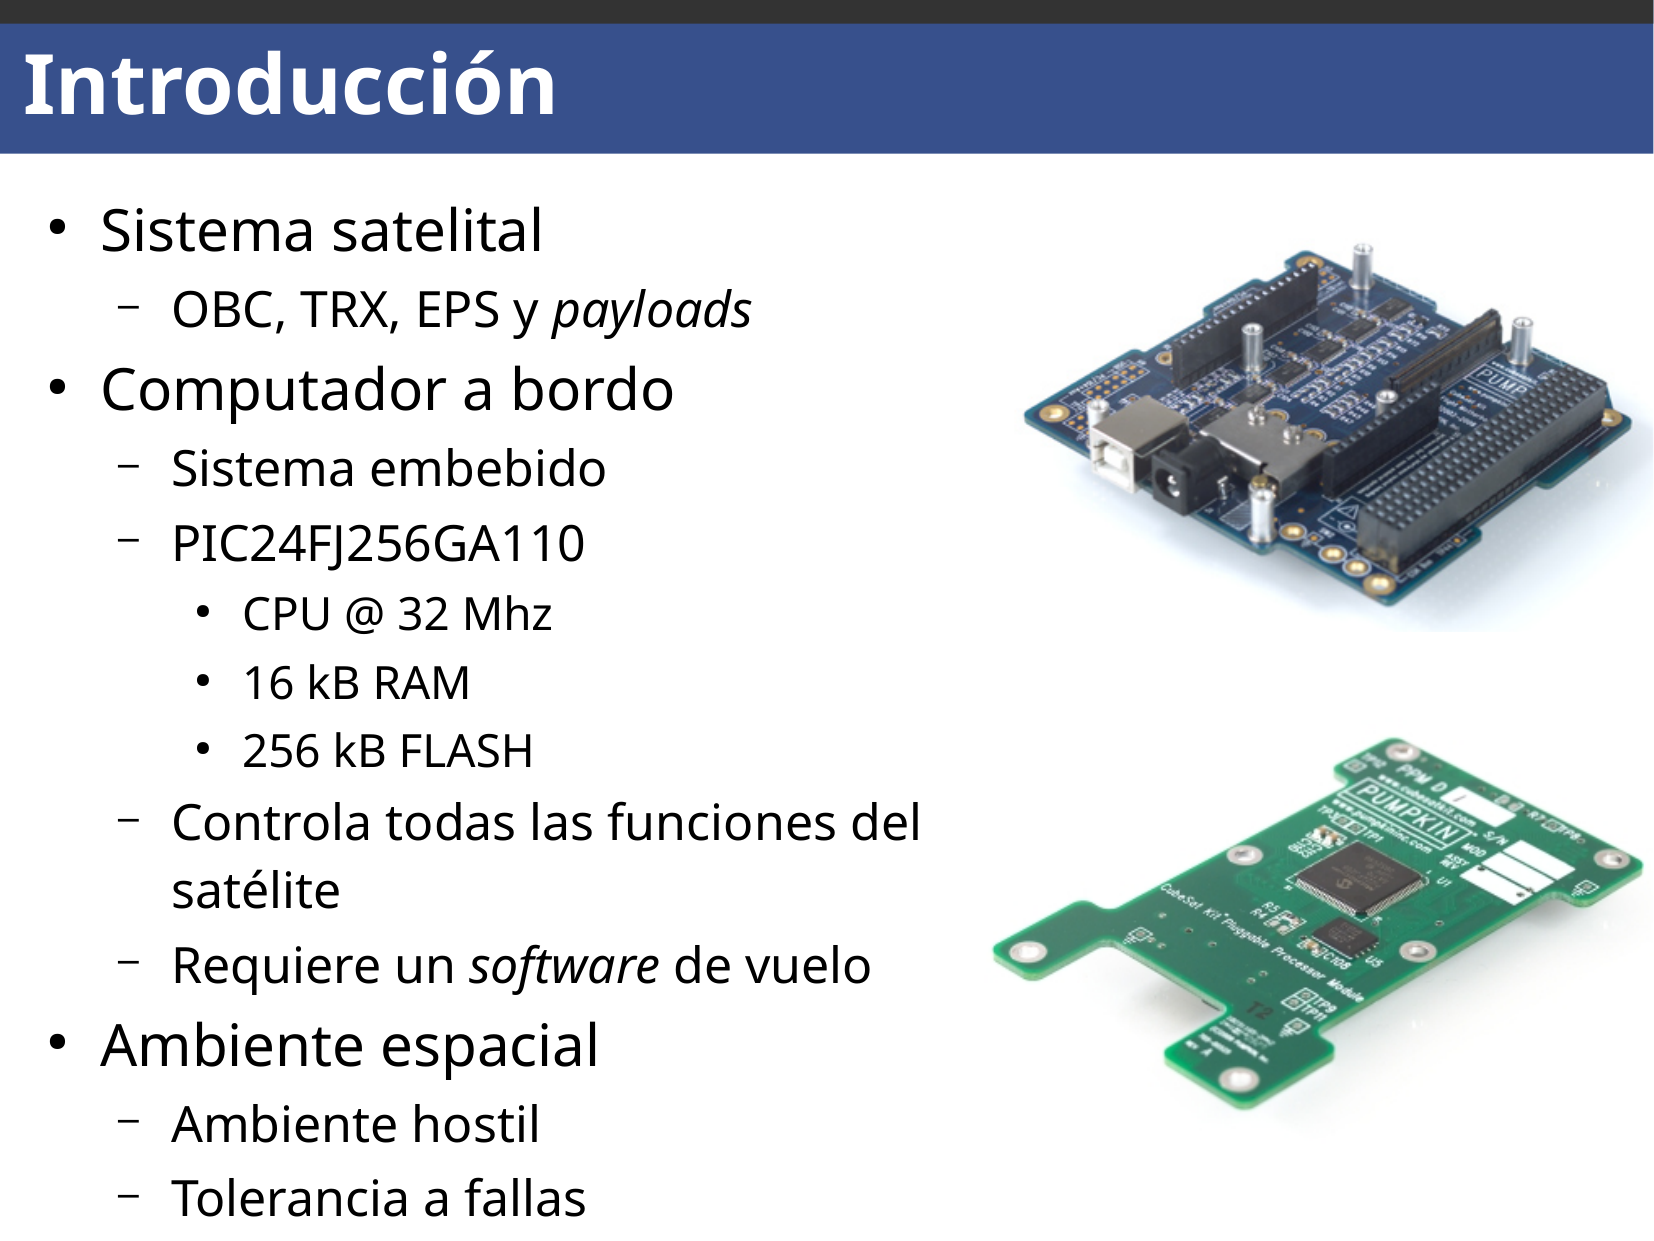

# Introducción
Sistema satelital
OBC, TRX, EPS y payloads
Computador a bordo
Sistema embebido
PIC24FJ256GA110
CPU @ 32 Mhz
16 kB RAM
256 kB FLASH
Controla todas las funciones del satélite
Requiere un software de vuelo
Ambiente espacial
Ambiente hostil
Tolerancia a fallas